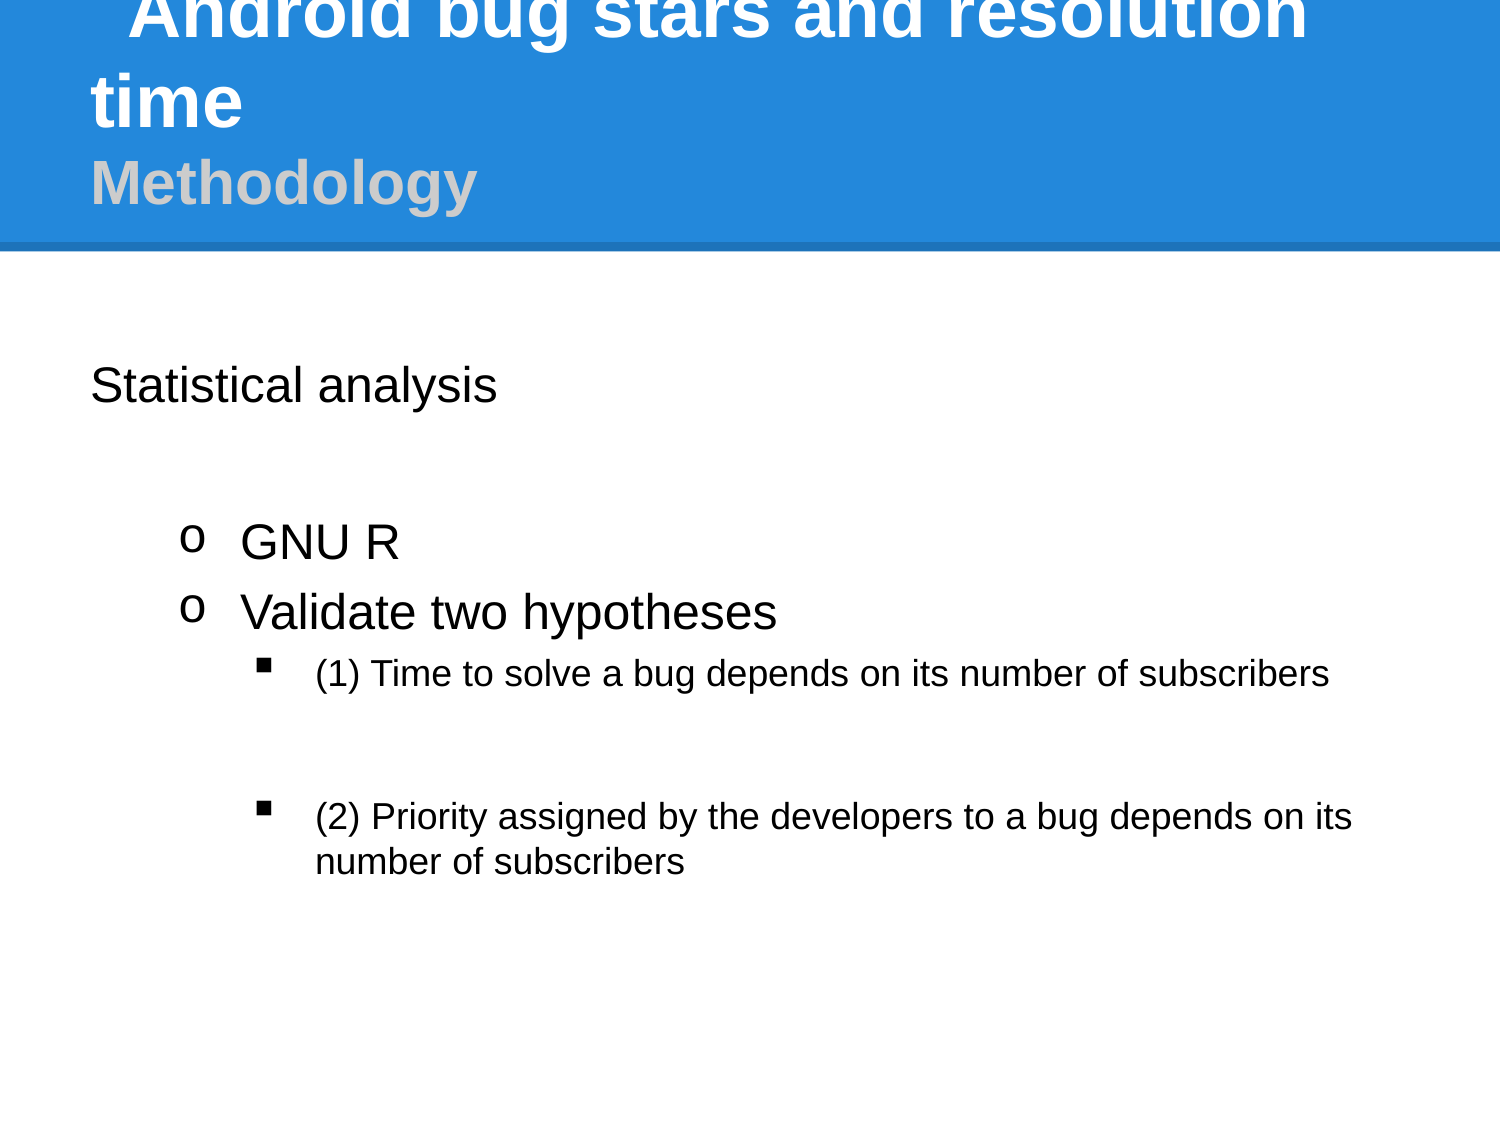

Android bug stars and resolution time
Methodology
# Statistical analysis
GNU R
Validate two hypotheses
(1) Time to solve a bug depends on its number of subscribers
(2) Priority assigned by the developers to a bug depends on its number of subscribers